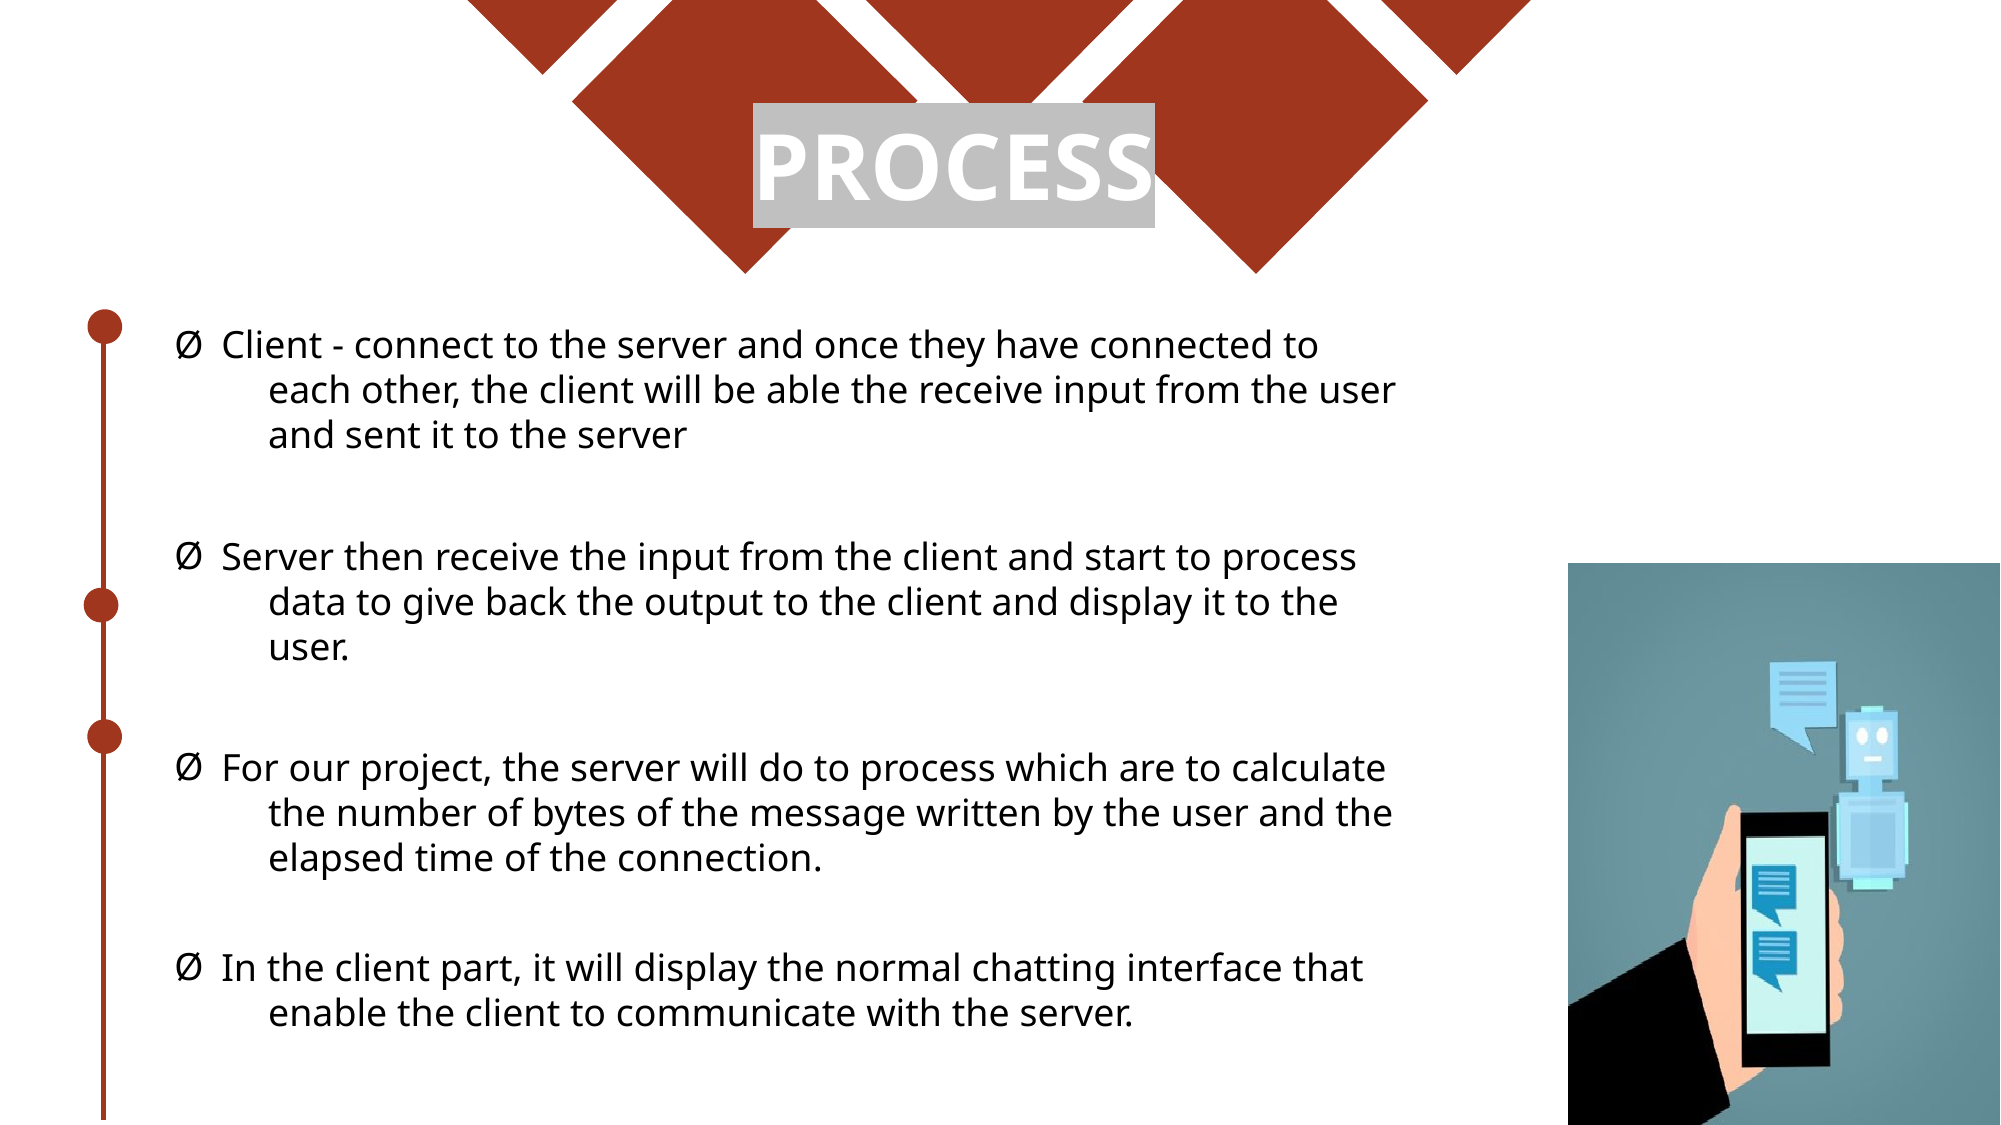

# PROCESS
Client - connect to the server and once they have connected to each other, the client will be able the receive input from the user and sent it to the server
Server then receive the input from the client and start to process data to give back the output to the client and display it to the user.
For our project, the server will do to process which are to calculate the number of bytes of the message written by the user and the elapsed time of the connection.
In the client part, it will display the normal chatting interface that enable the client to communicate with the server.